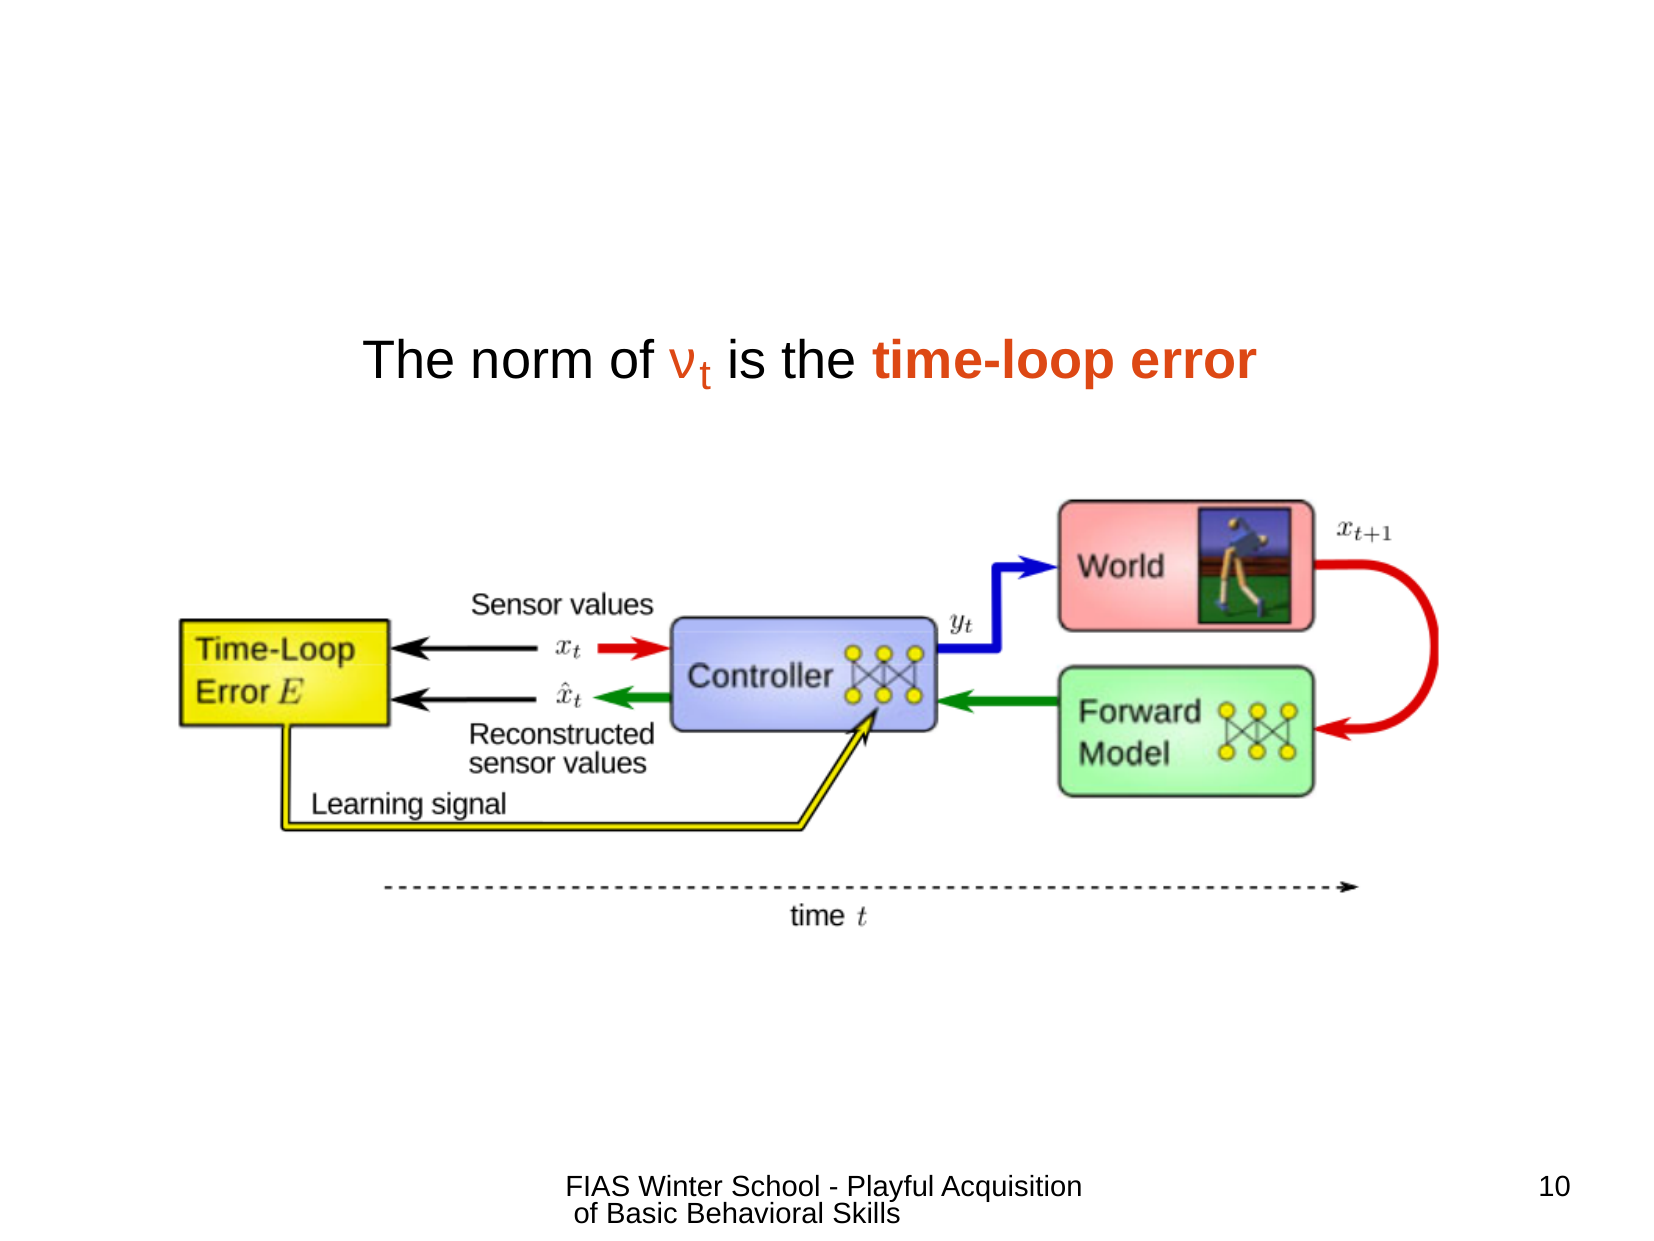

The norm of ν is the time-loop error
t
FIAS Winter School - Playful Acquisition of Basic Behavioral Skills
10